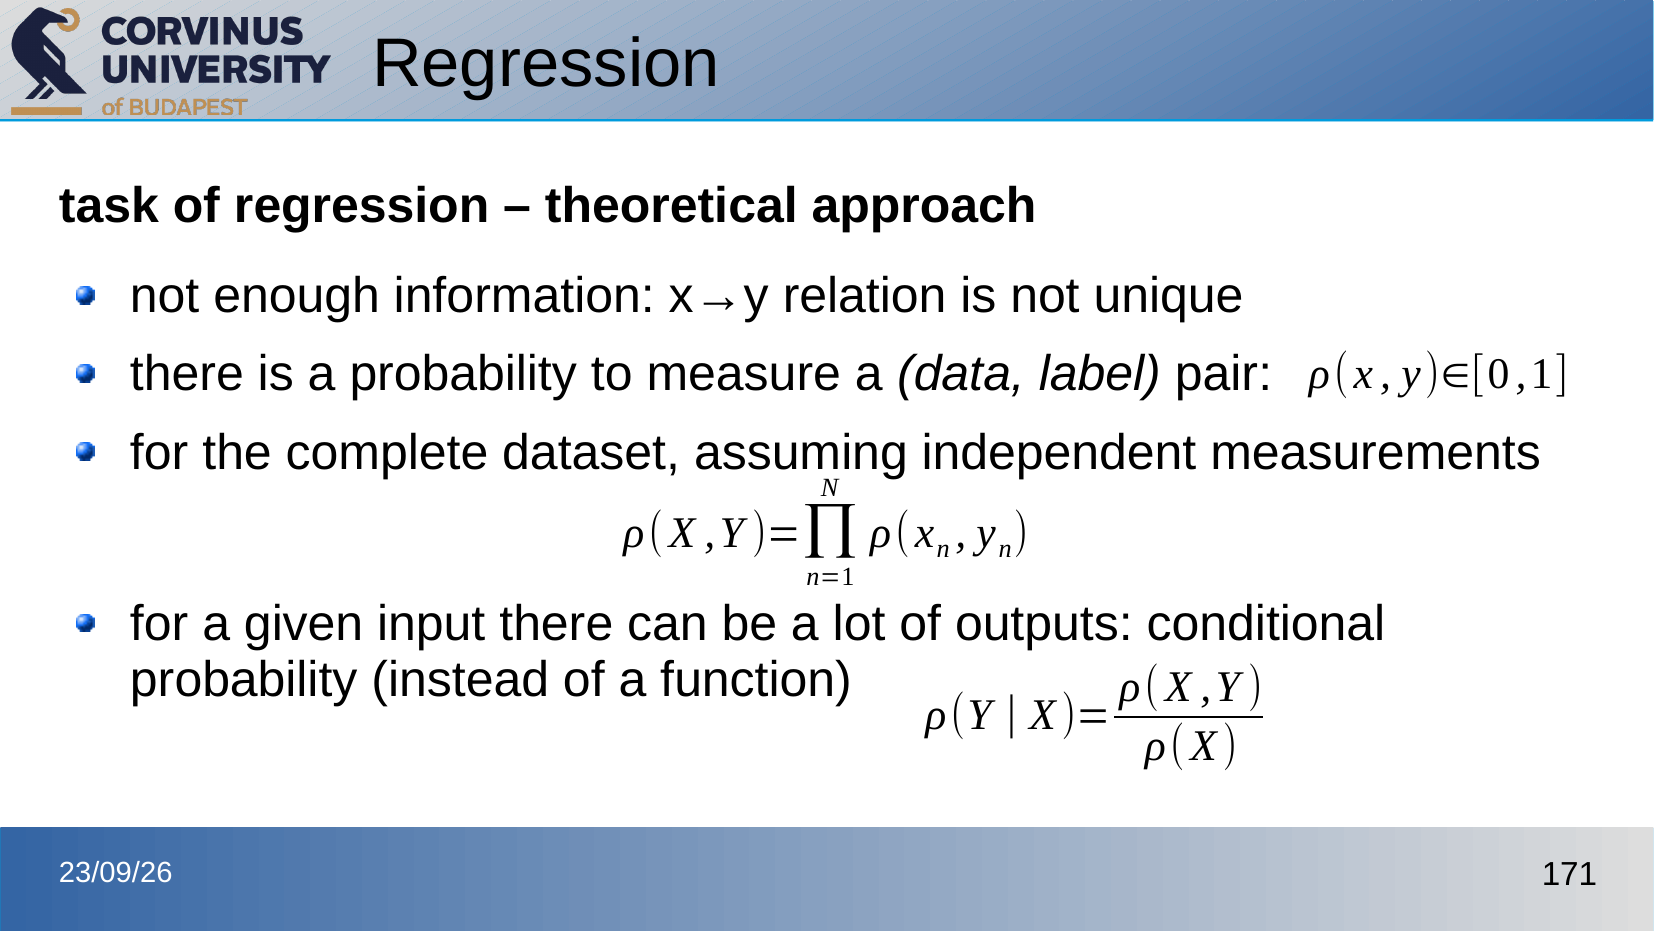

# Regression
task of regression – theoretical approach
not enough information: x→y relation is not unique
there is a probability to measure a (data, label) pair:
for the complete dataset, assuming independent measurements
for a given input there can be a lot of outputs: conditional probability (instead of a function)